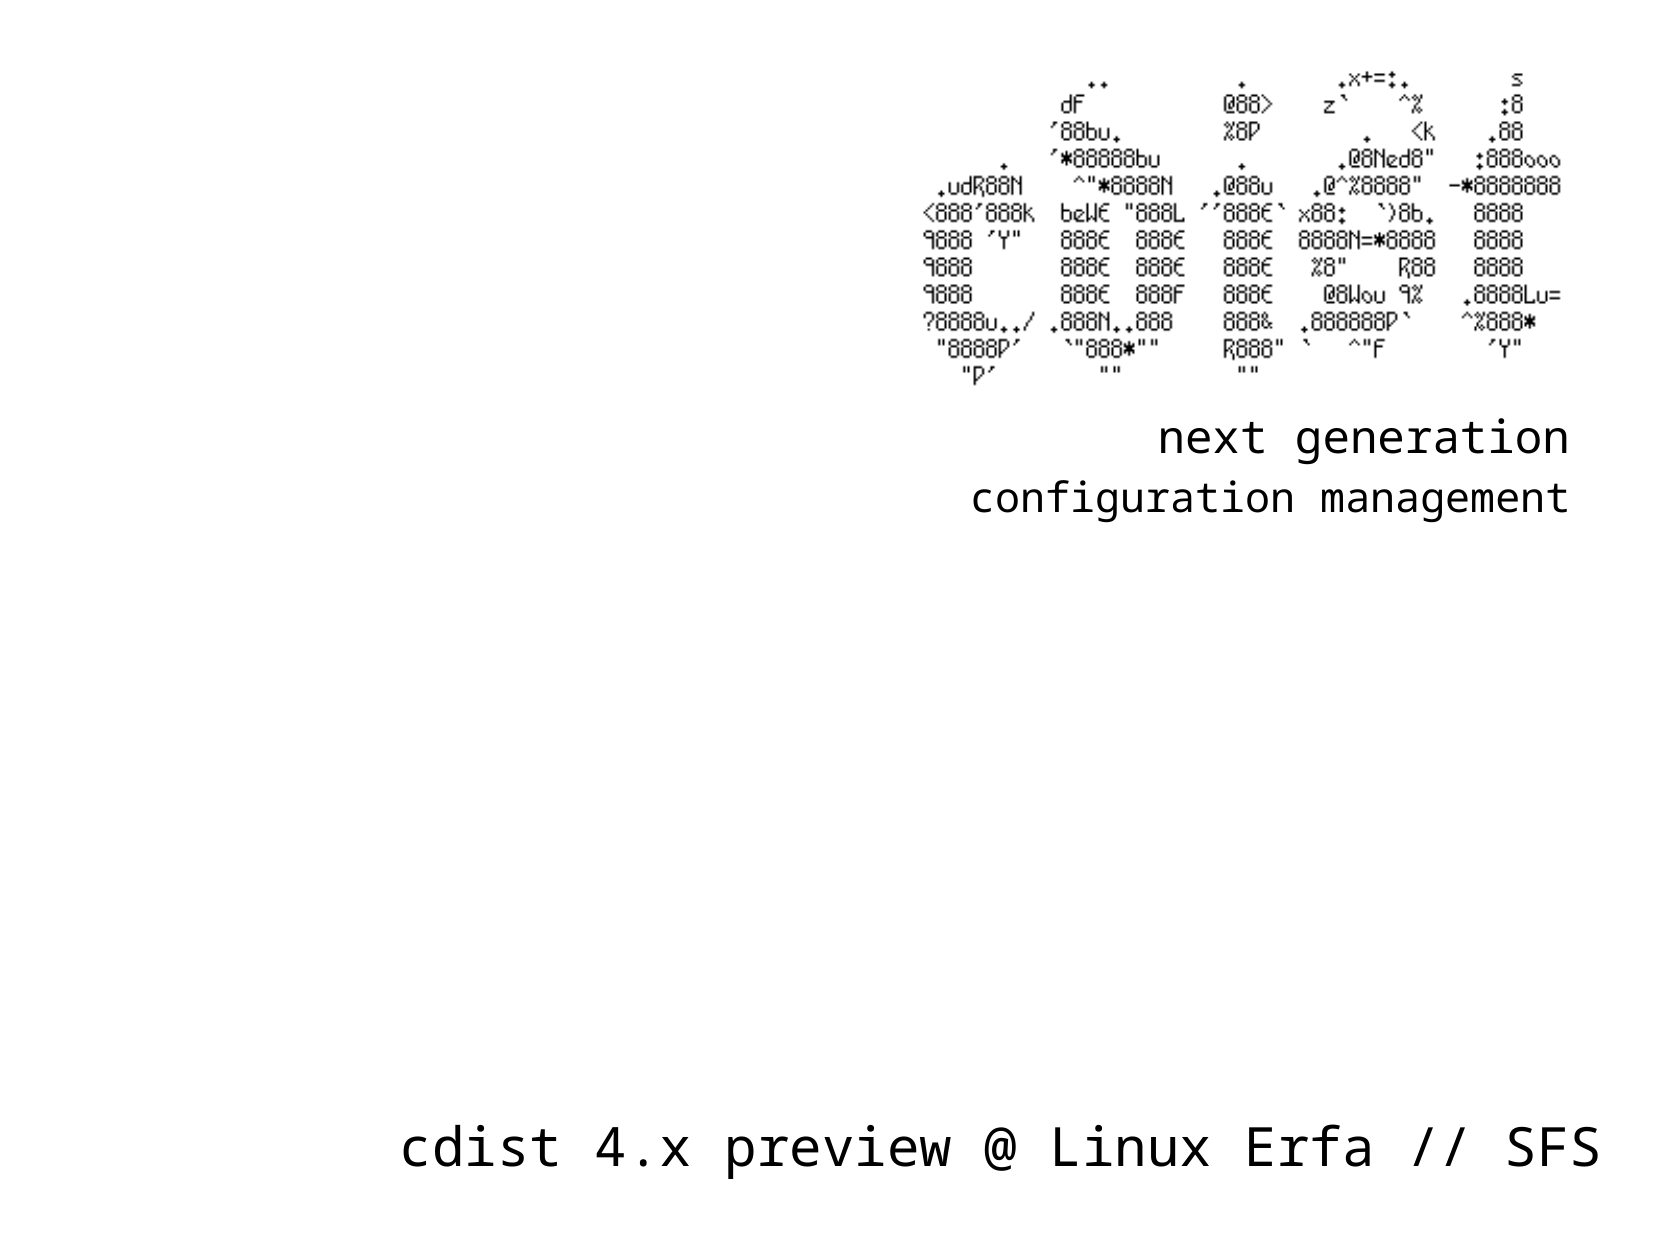

#
next generation
configuration management
cdist 4.x preview @ Linux Erfa // SFS